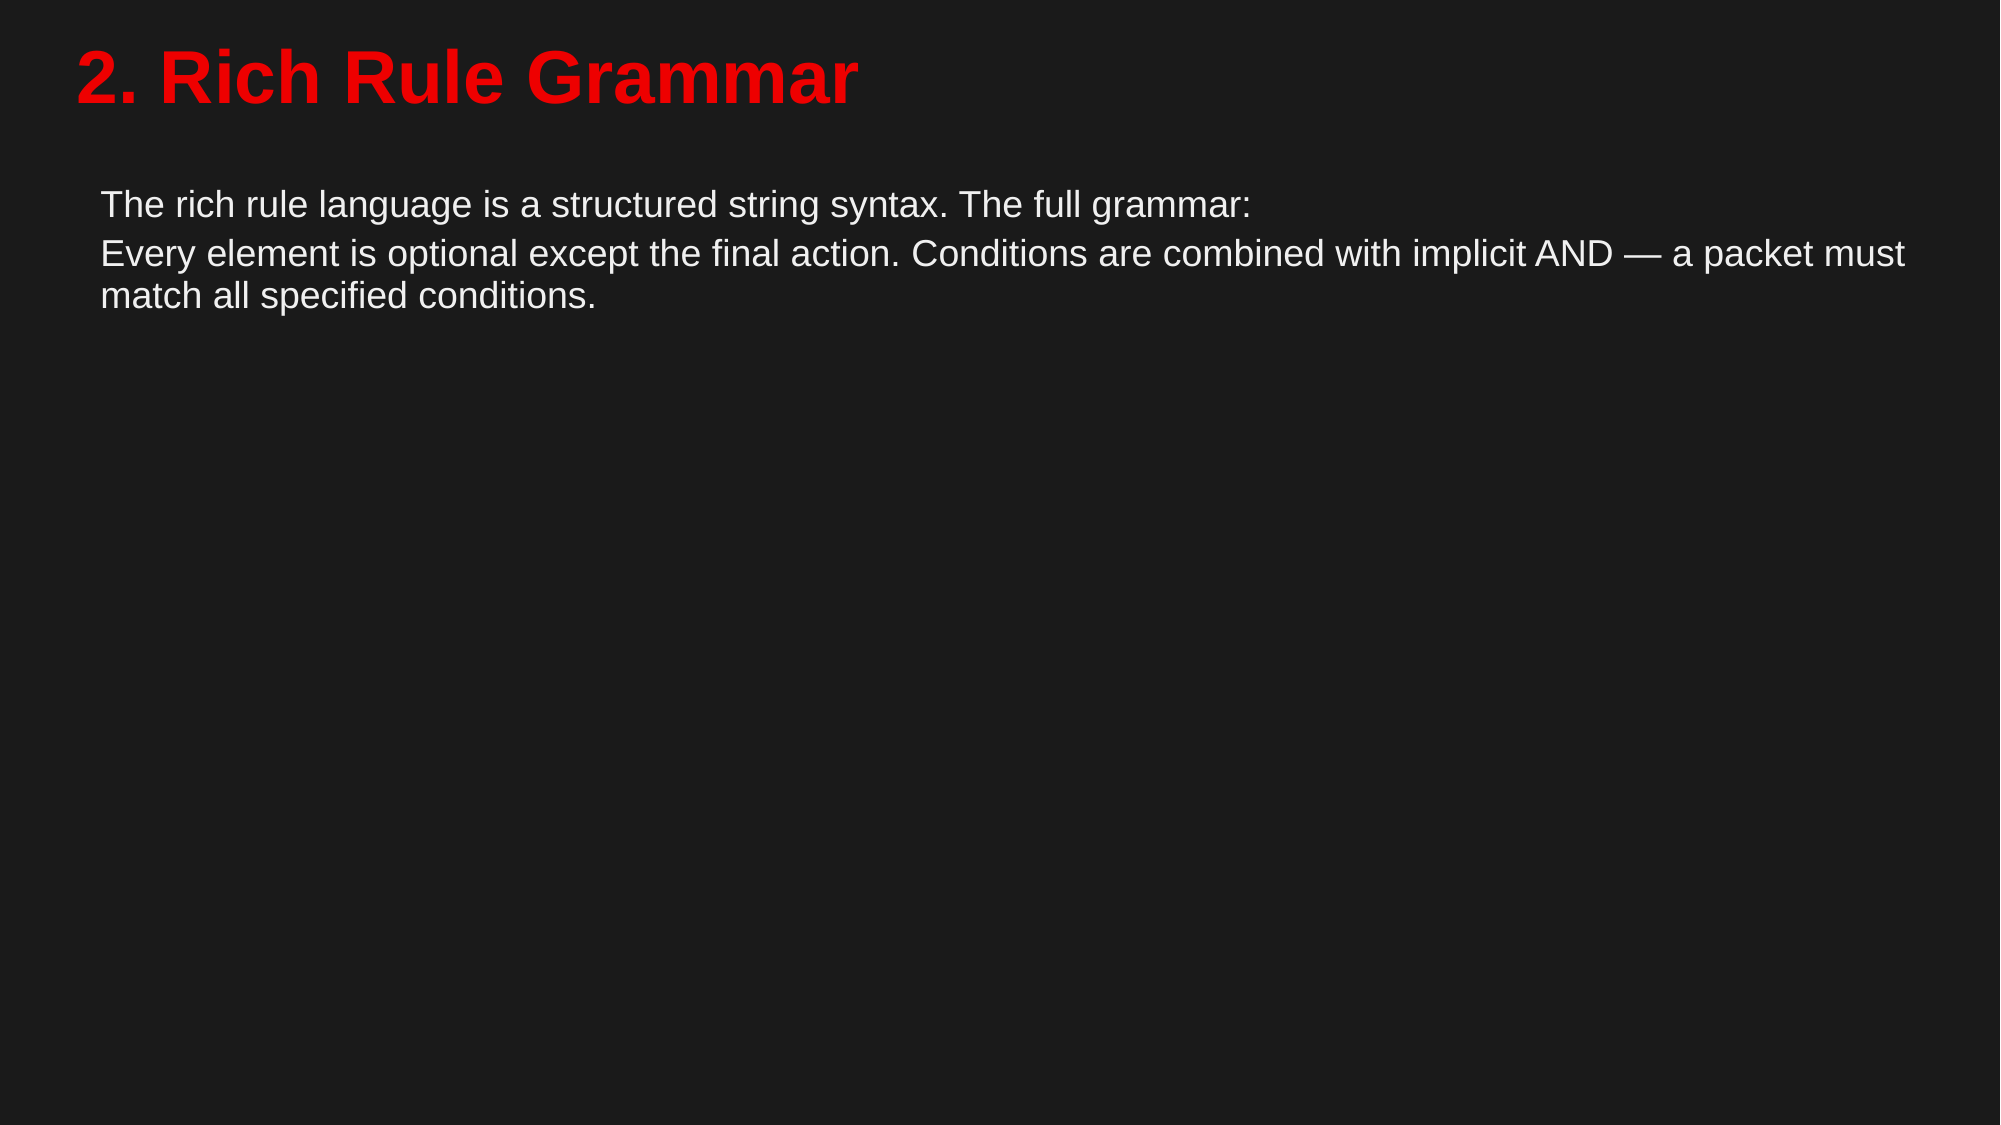

2. Rich Rule Grammar
The rich rule language is a structured string syntax. The full grammar:
Every element is optional except the final action. Conditions are combined with implicit AND — a packet must match all specified conditions.